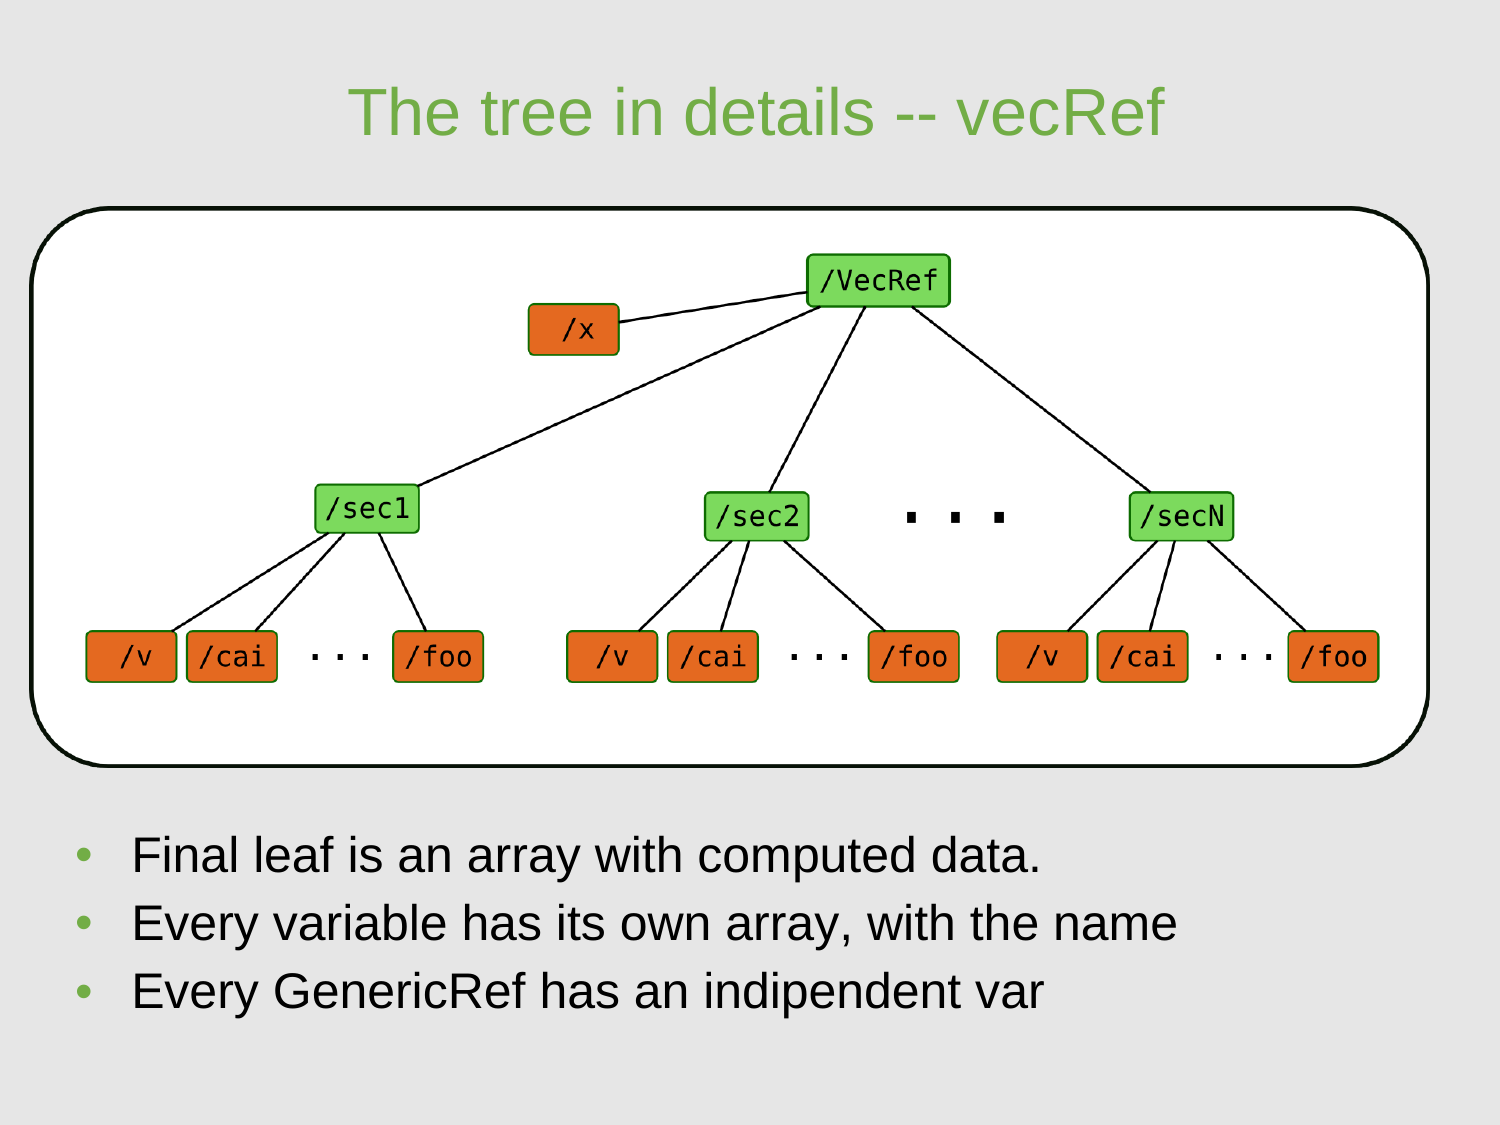

# The tree in details -- vecRef
Final leaf is an array with computed data.
Every variable has its own array, with the name
Every GenericRef has an indipendent var
14